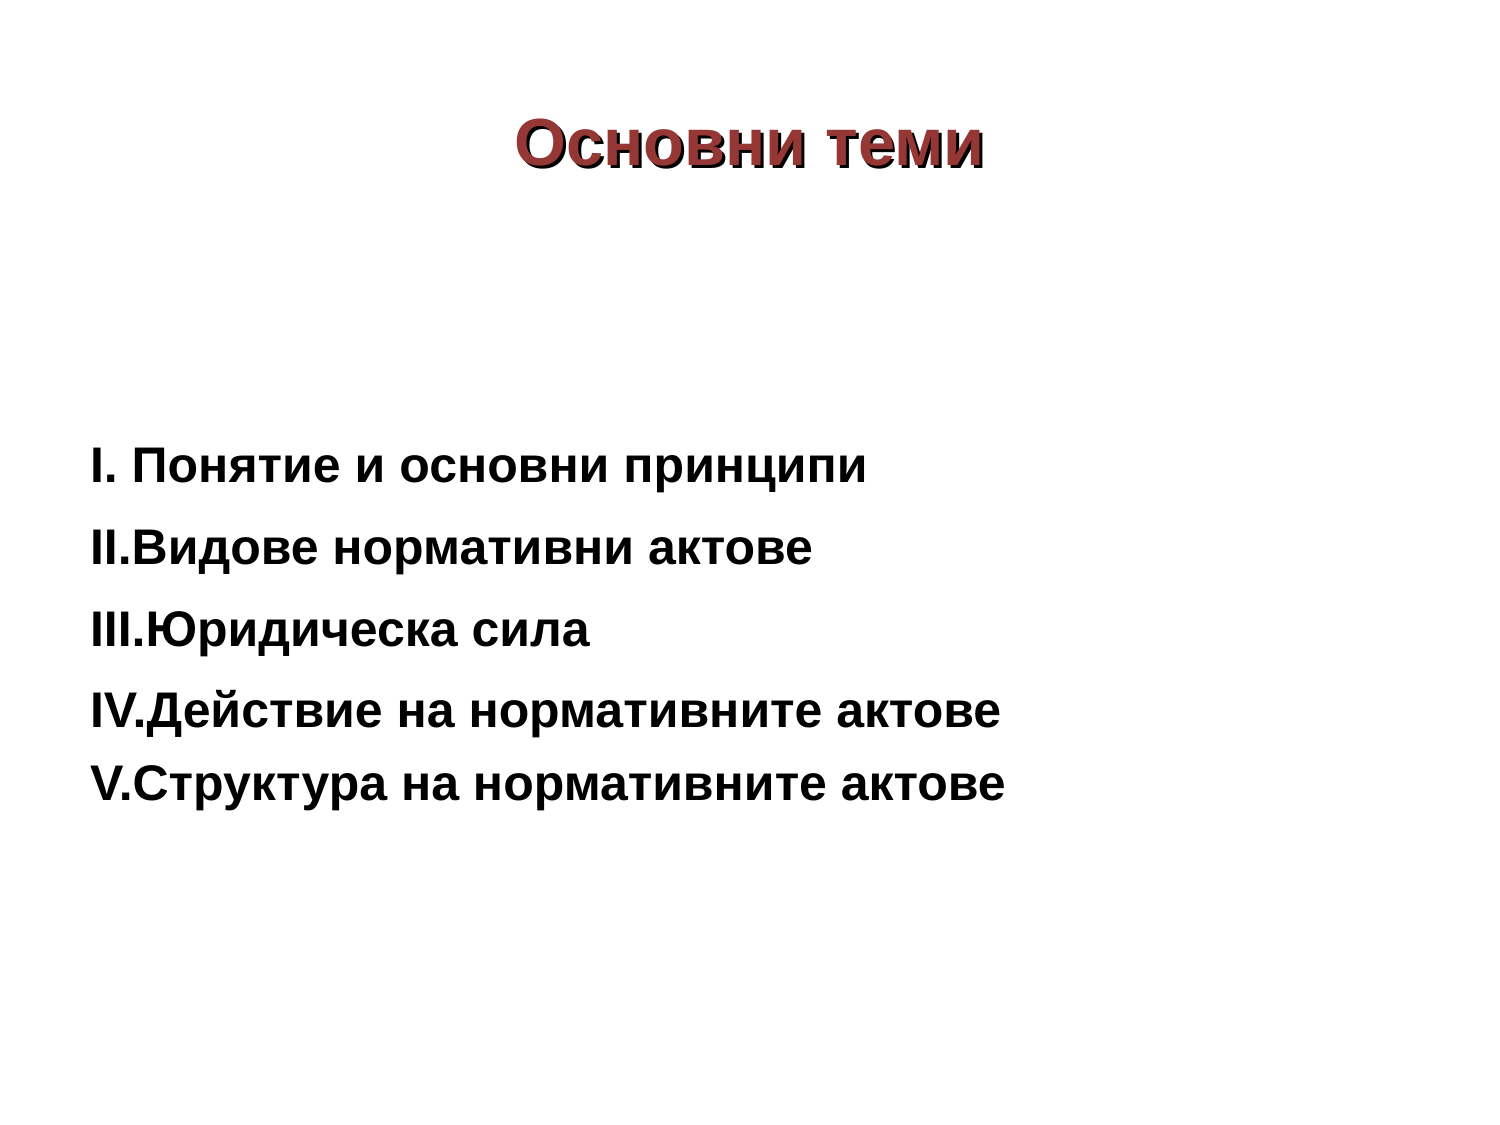

# Основни теми
І. Понятие и основни принципи
ІІ.Видове нормативни актове
ІІІ.Юридическа сила
ІV.Действие на нормативните актове
V.Структура на нормативните актове